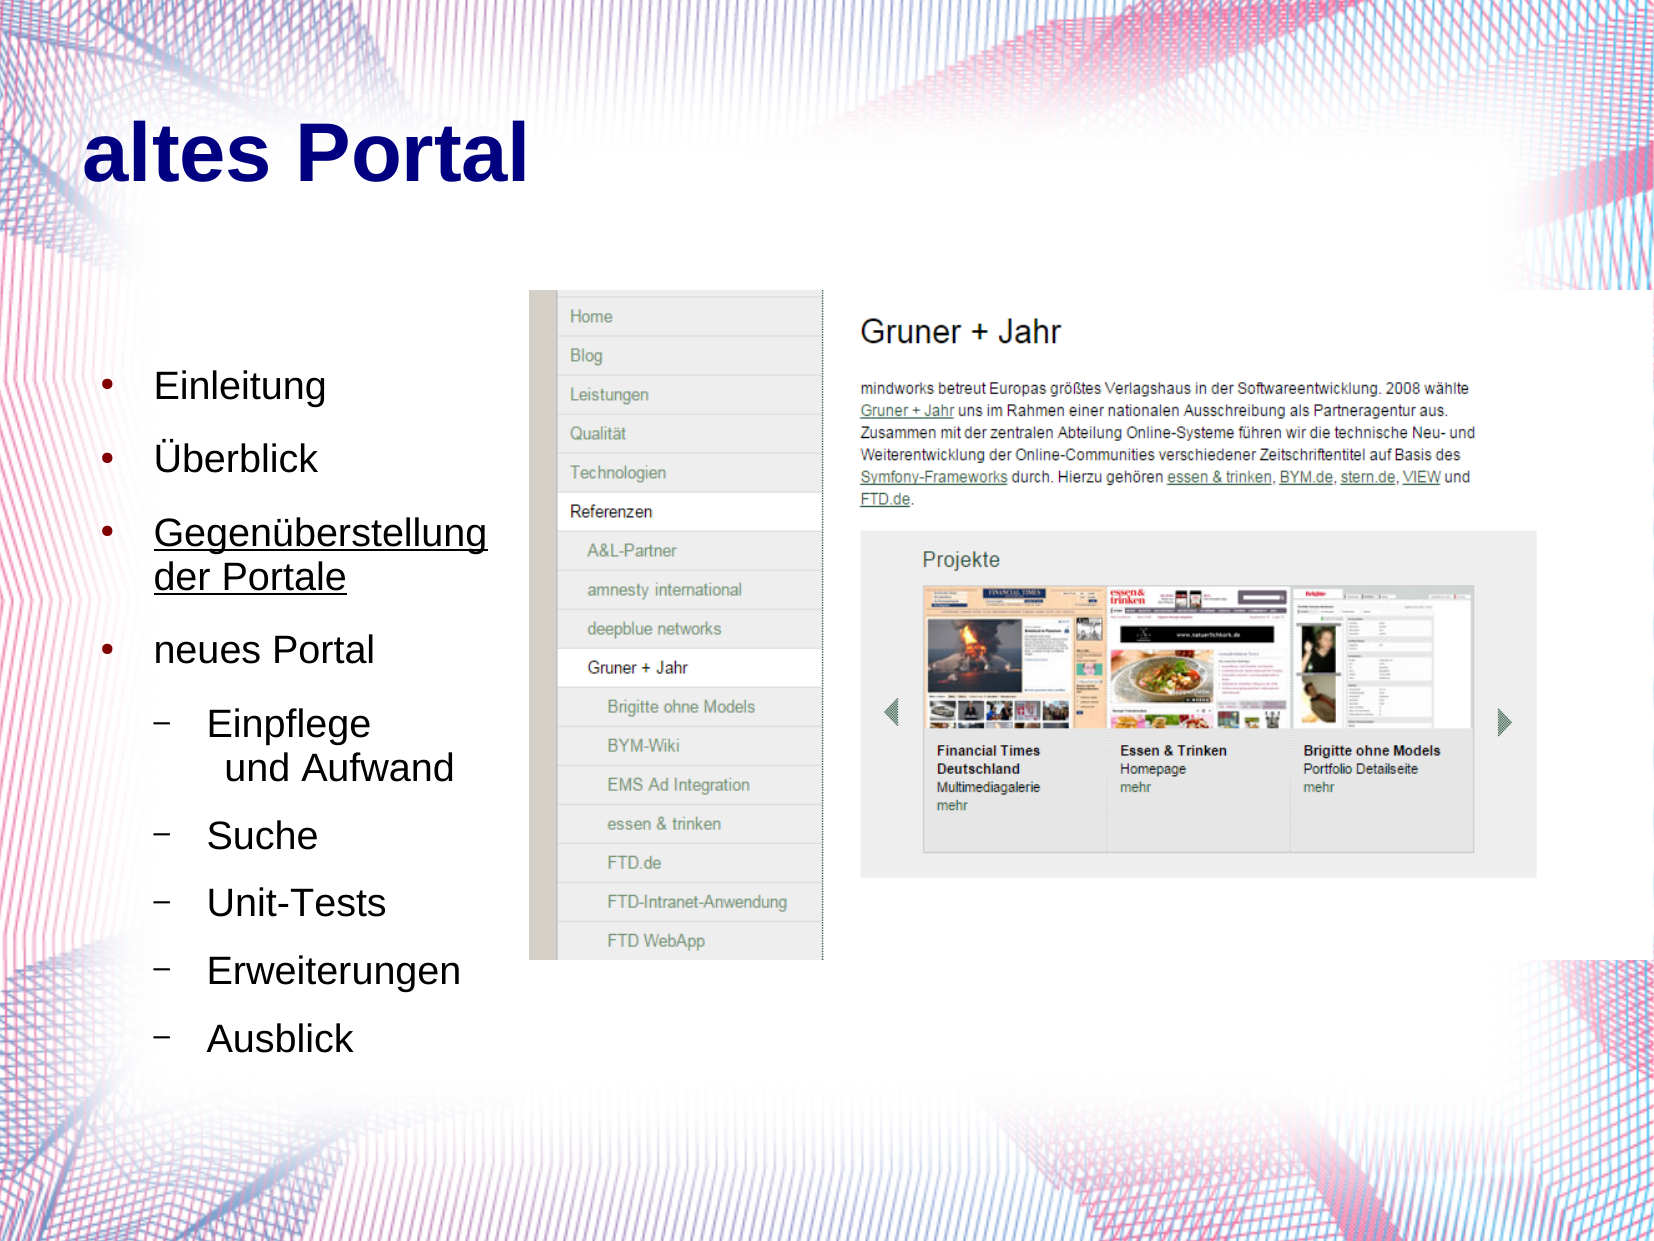

# altes Portal
Einleitung
Überblick
Gegenüberstellung der Portale
neues Portal
Einpflege
und Aufwand
Suche
Unit-Tests
Erweiterungen
Ausblick